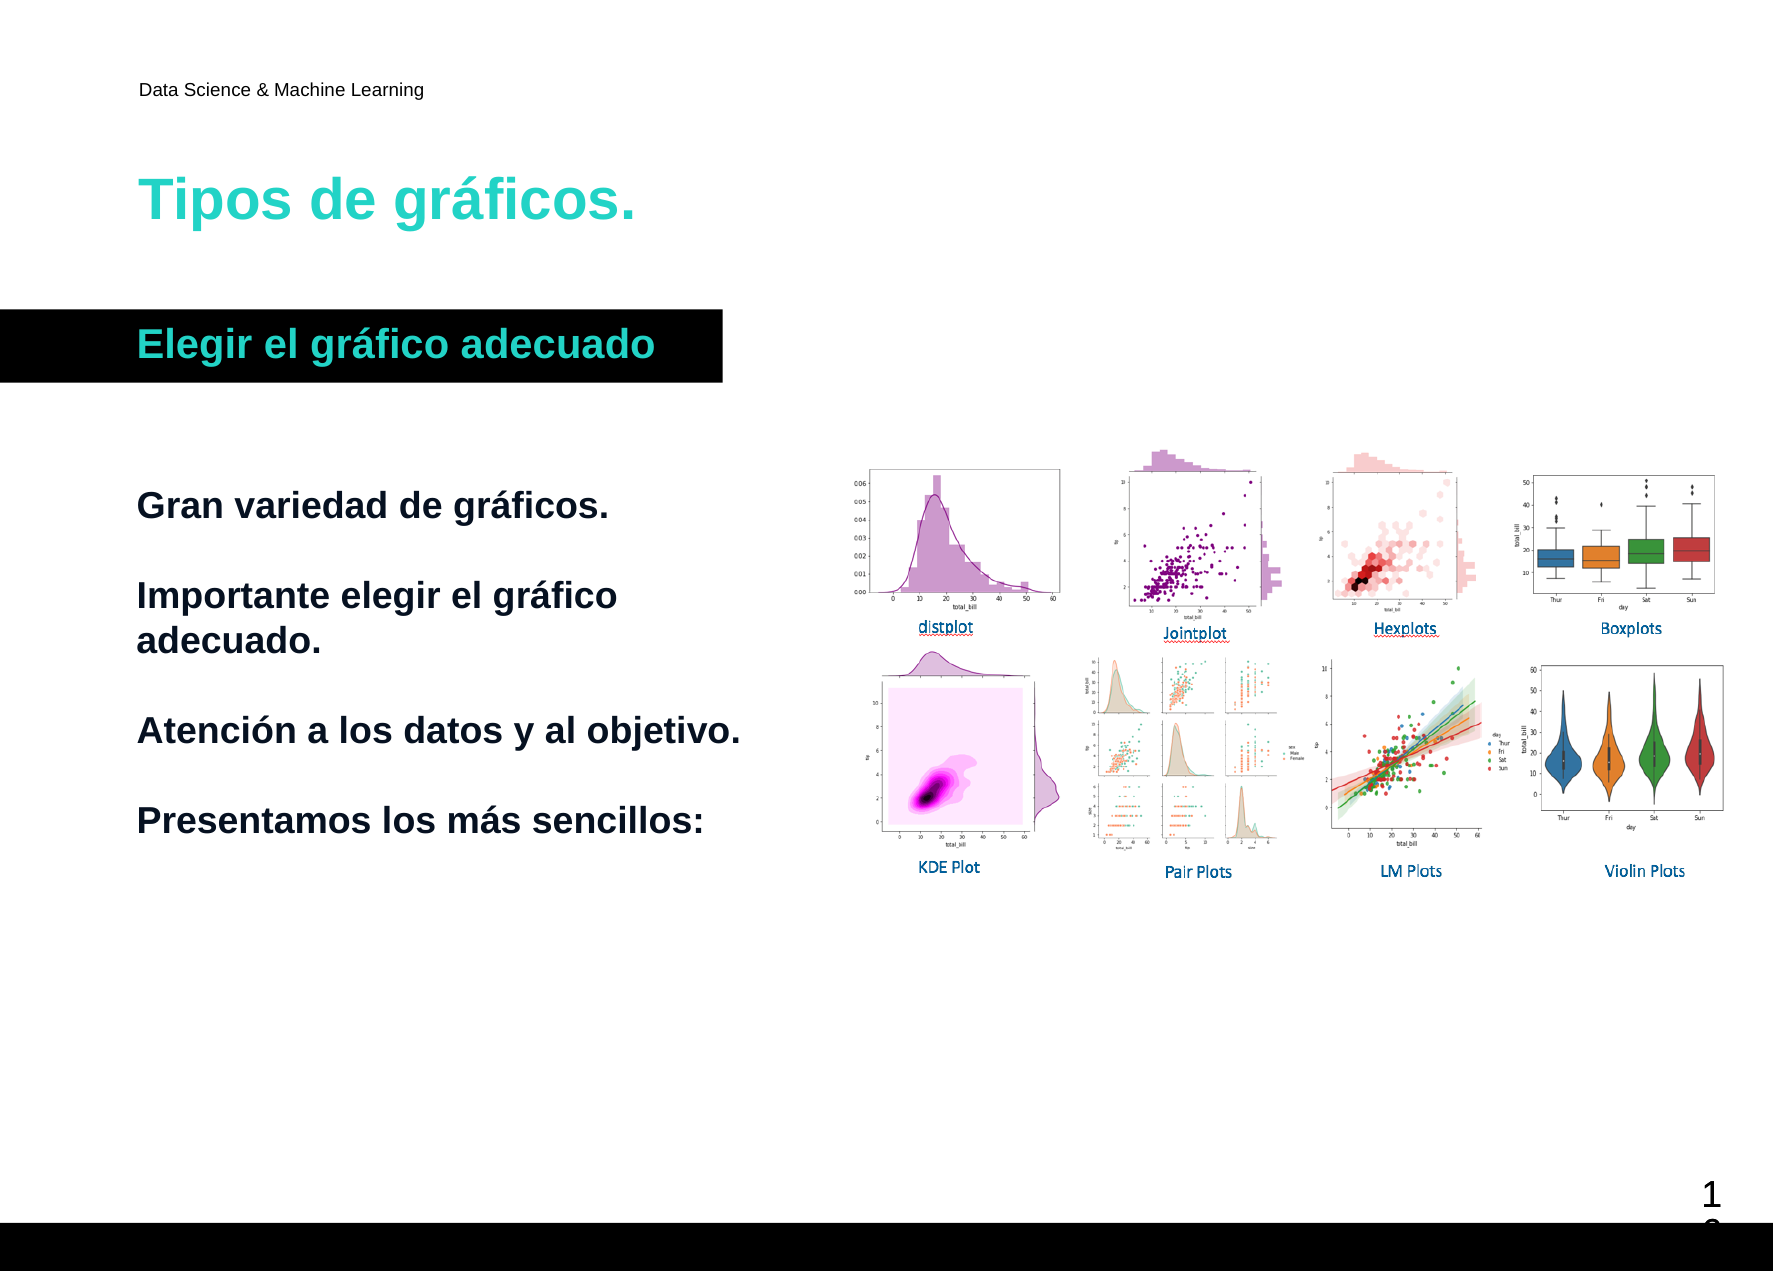

Data Science & Machine Learning
Tipos de gráficos.
Elegir el gráfico adecuado
# Gran variedad de gráficos.
Importante elegir el gráfico adecuado.
Atención a los datos y al objetivo.
Presentamos los más sencillos: